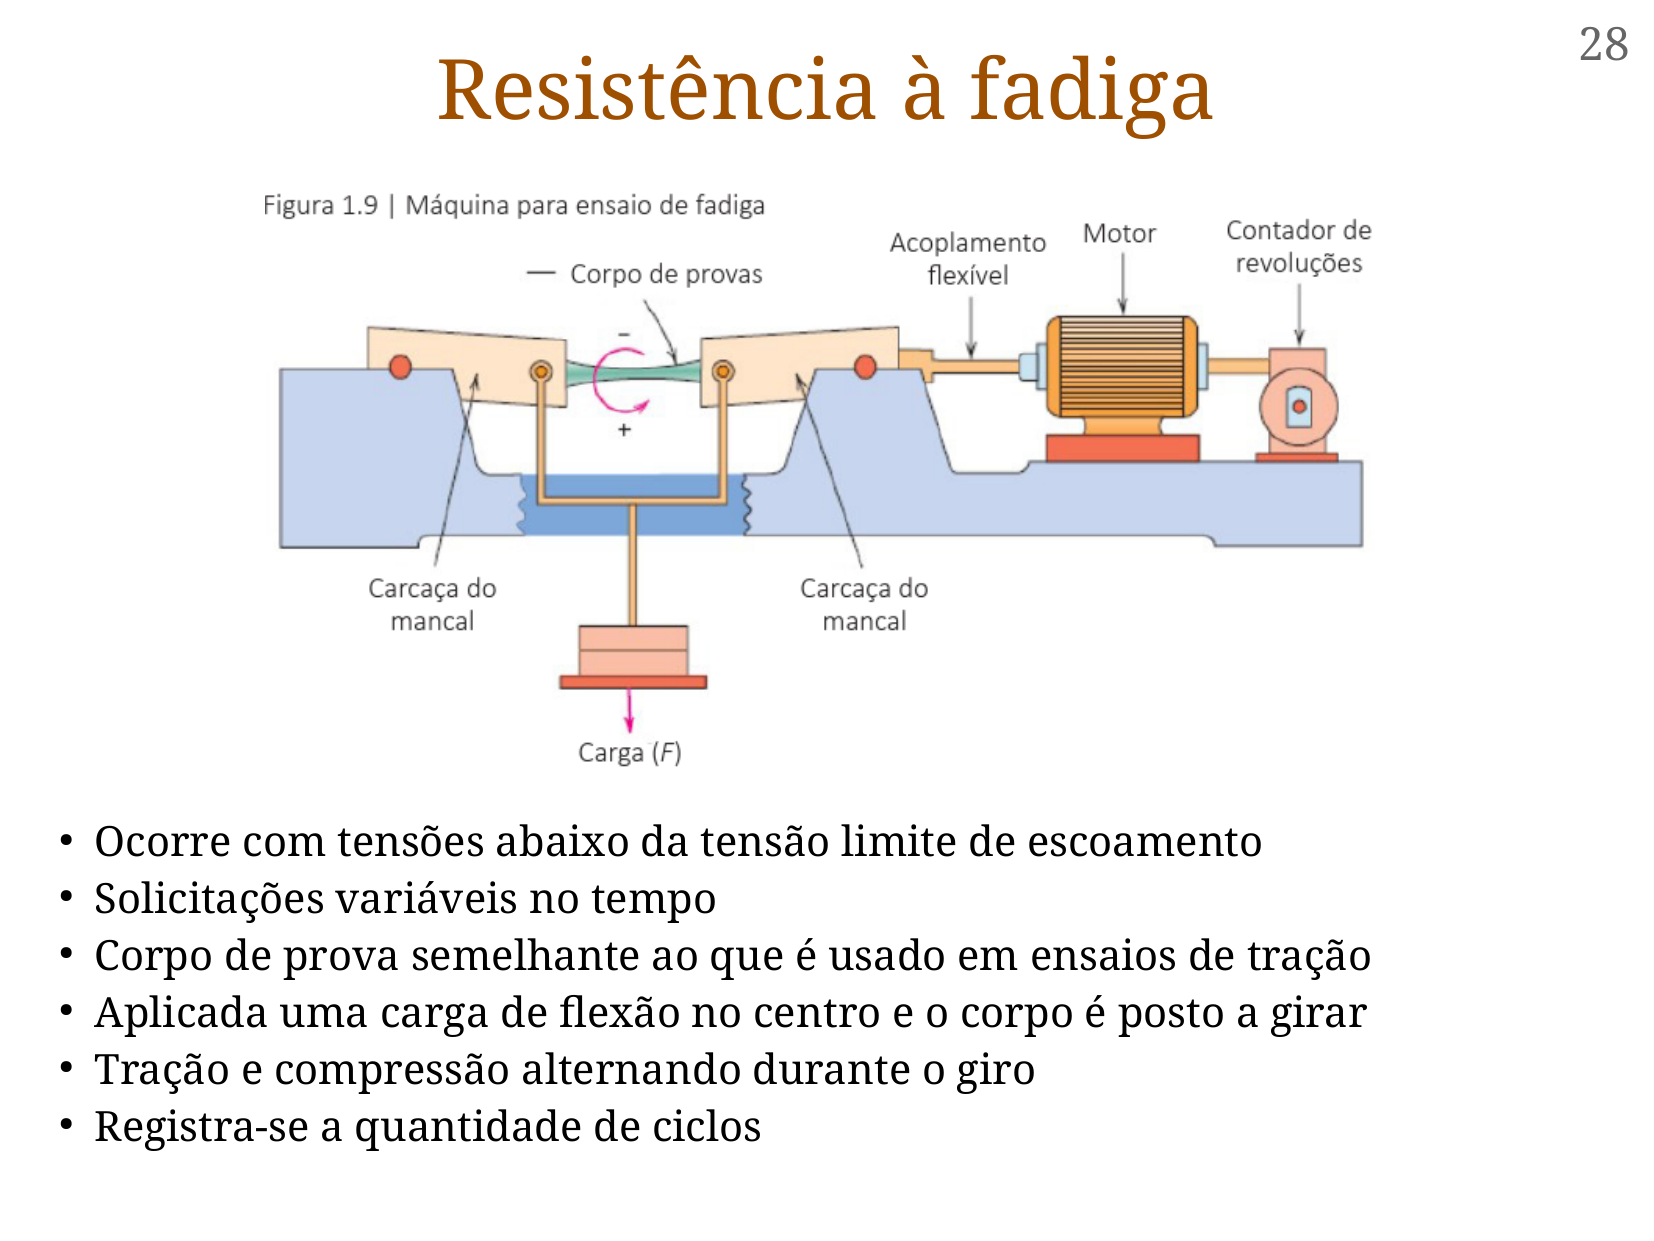

28
# Resistência à fadiga
Ocorre com tensões abaixo da tensão limite de escoamento
Solicitações variáveis no tempo
Corpo de prova semelhante ao que é usado em ensaios de tração
Aplicada uma carga de flexão no centro e o corpo é posto a girar
Tração e compressão alternando durante o giro
Registra-se a quantidade de ciclos